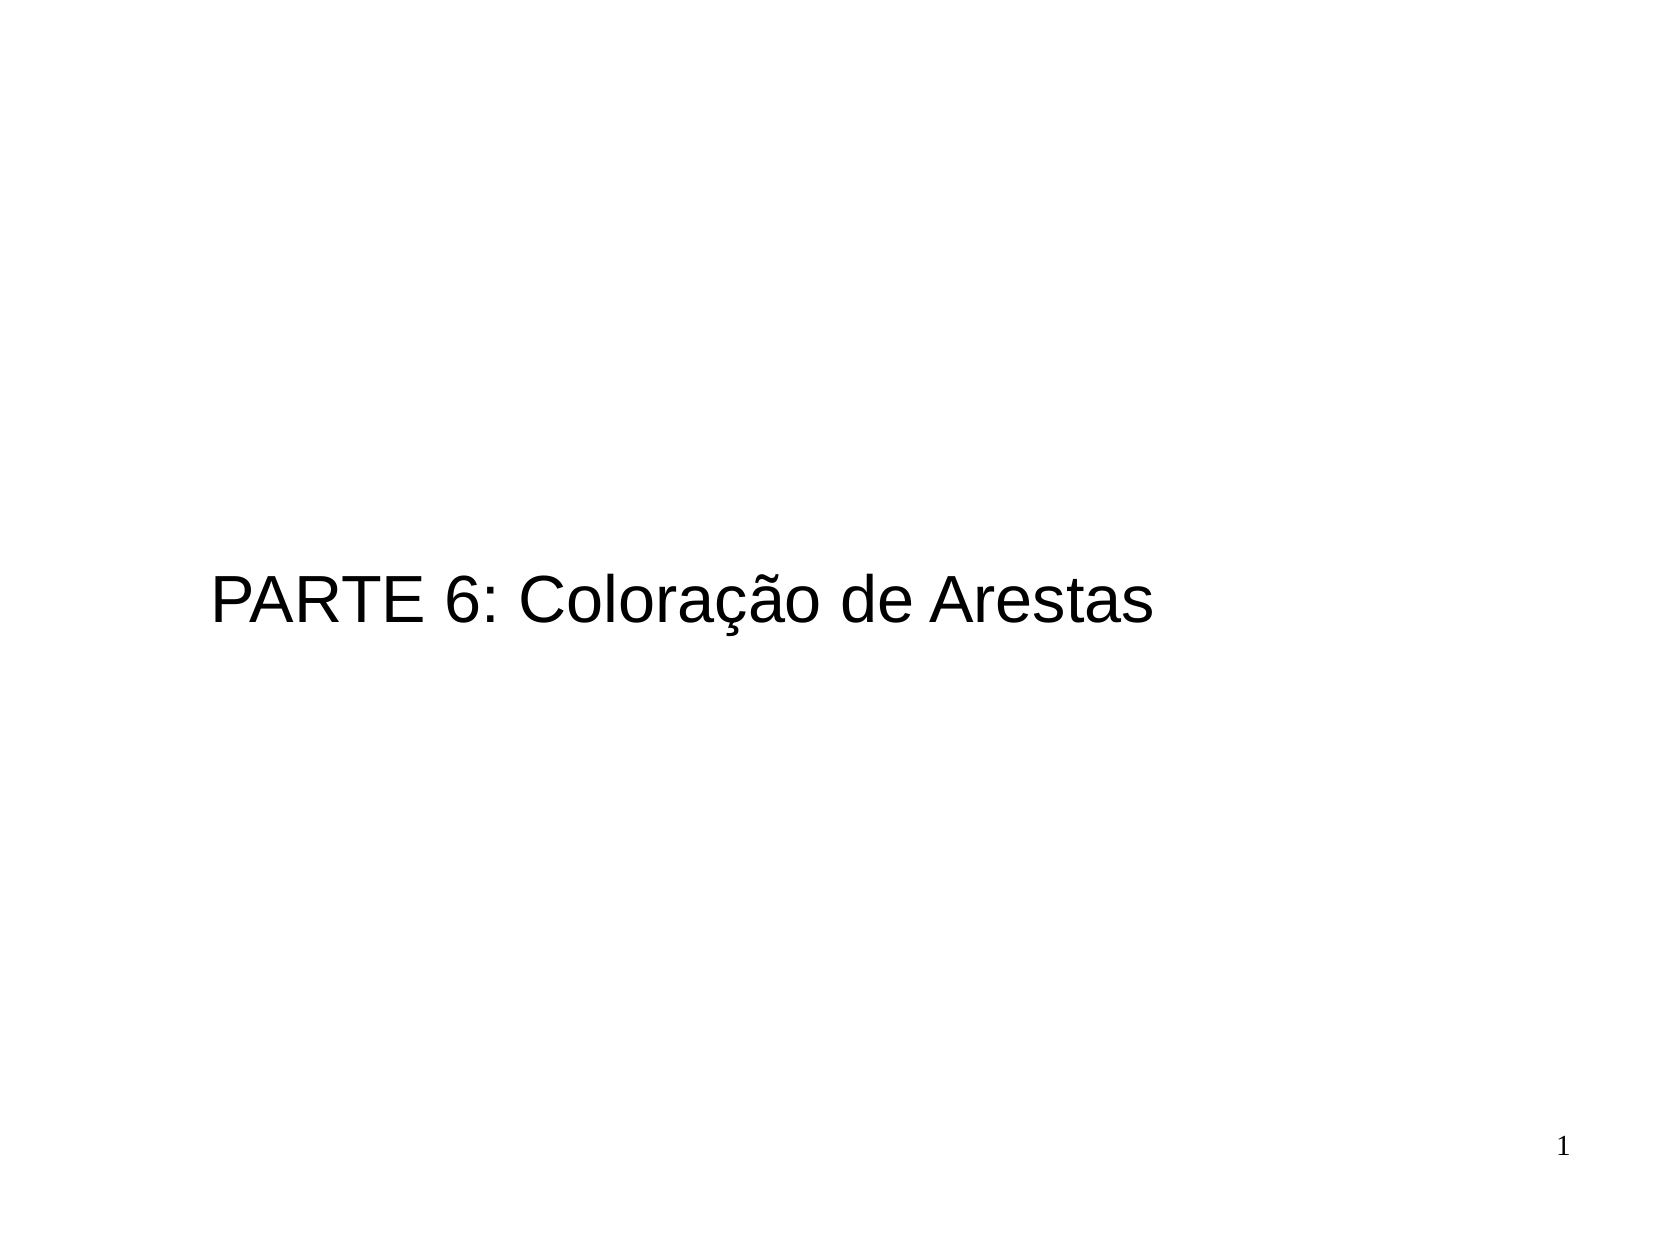

# PARTE 6: Coloração de Arestas
1